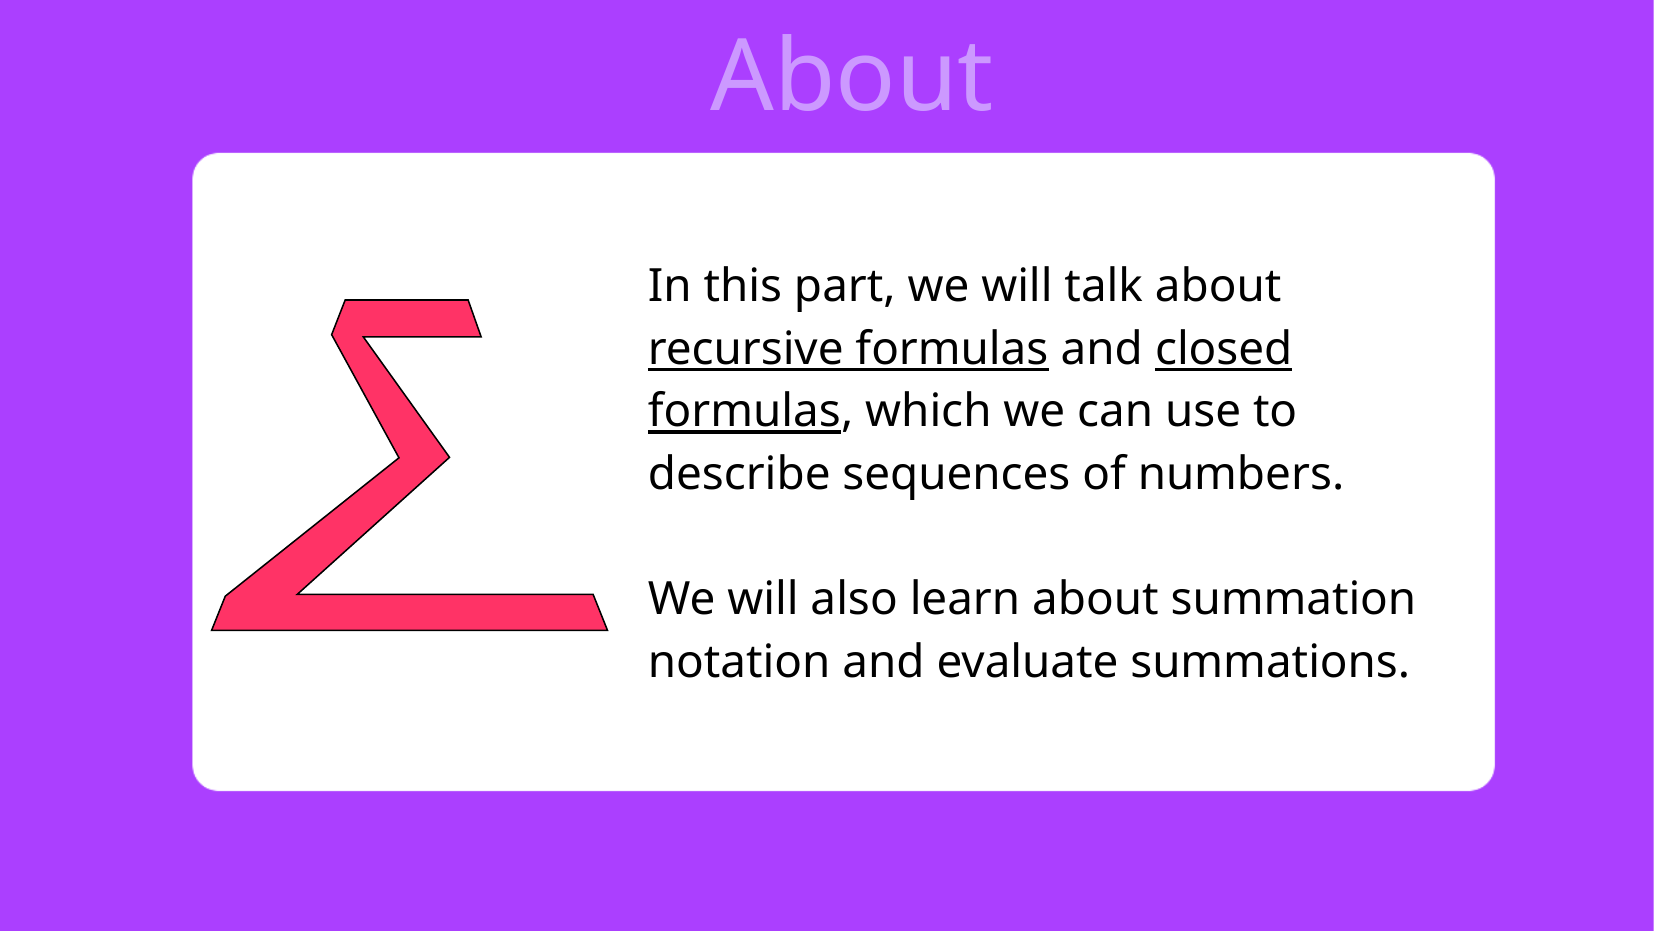

# About
In this part, we will talk about
recursive formulas and closed formulas, which we can use to describe sequences of numbers.
We will also learn about summation notation and evaluate summations.
Σ